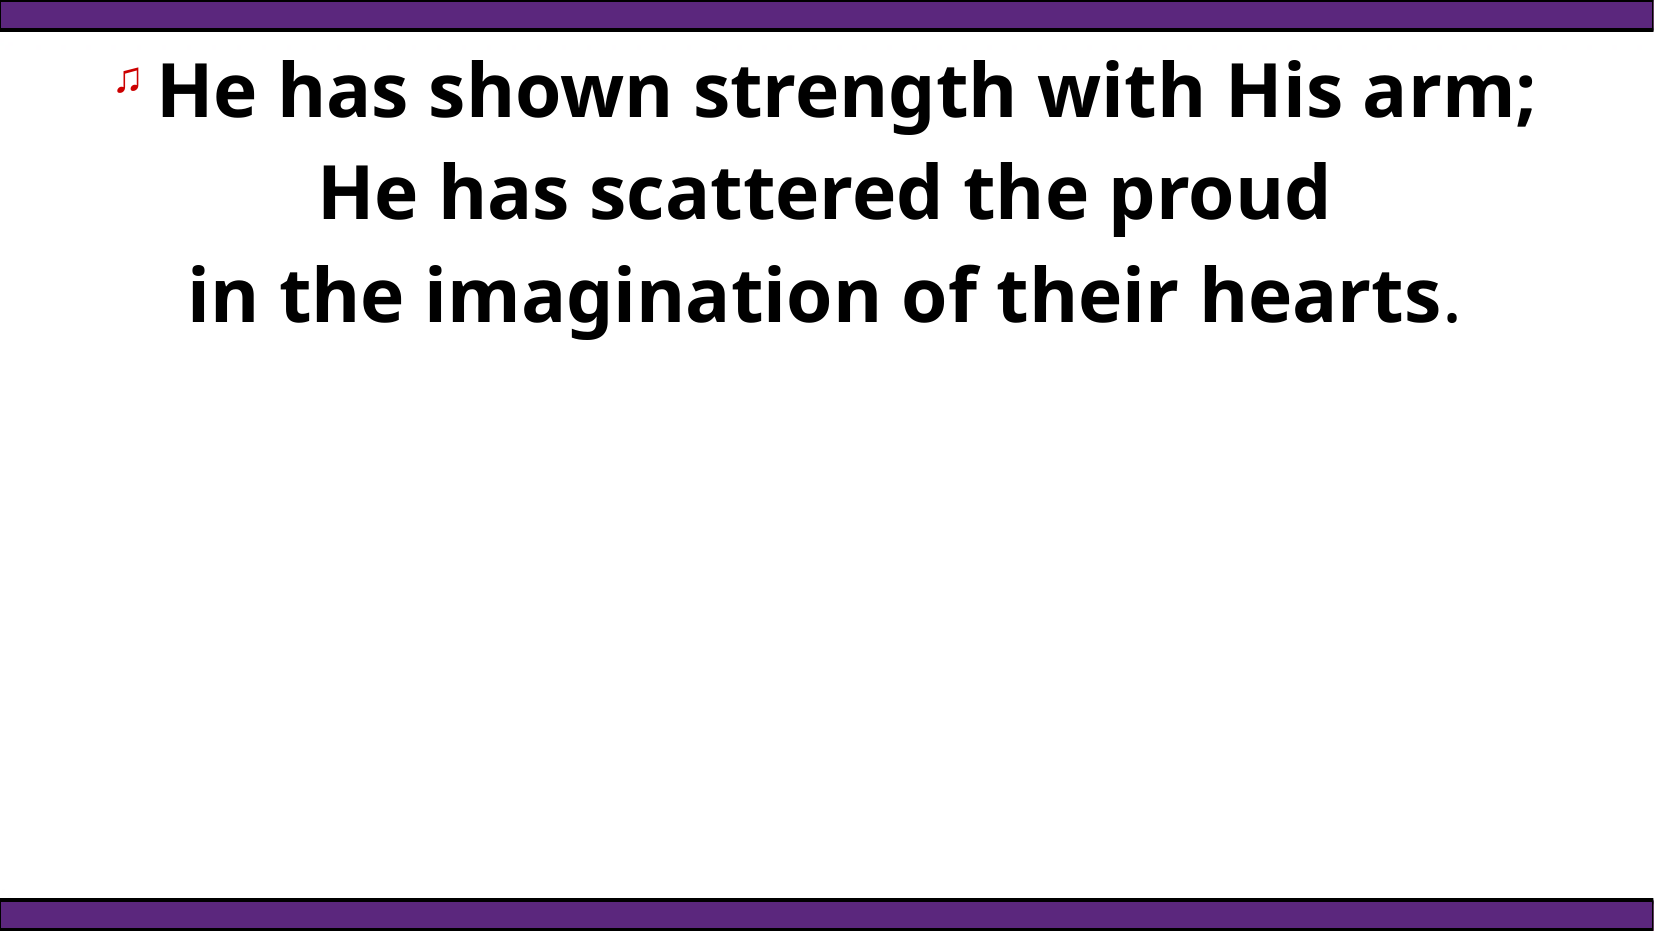

♫ He has shown strength with His arm;
He has scattered the proud
in the imagination of their hearts.